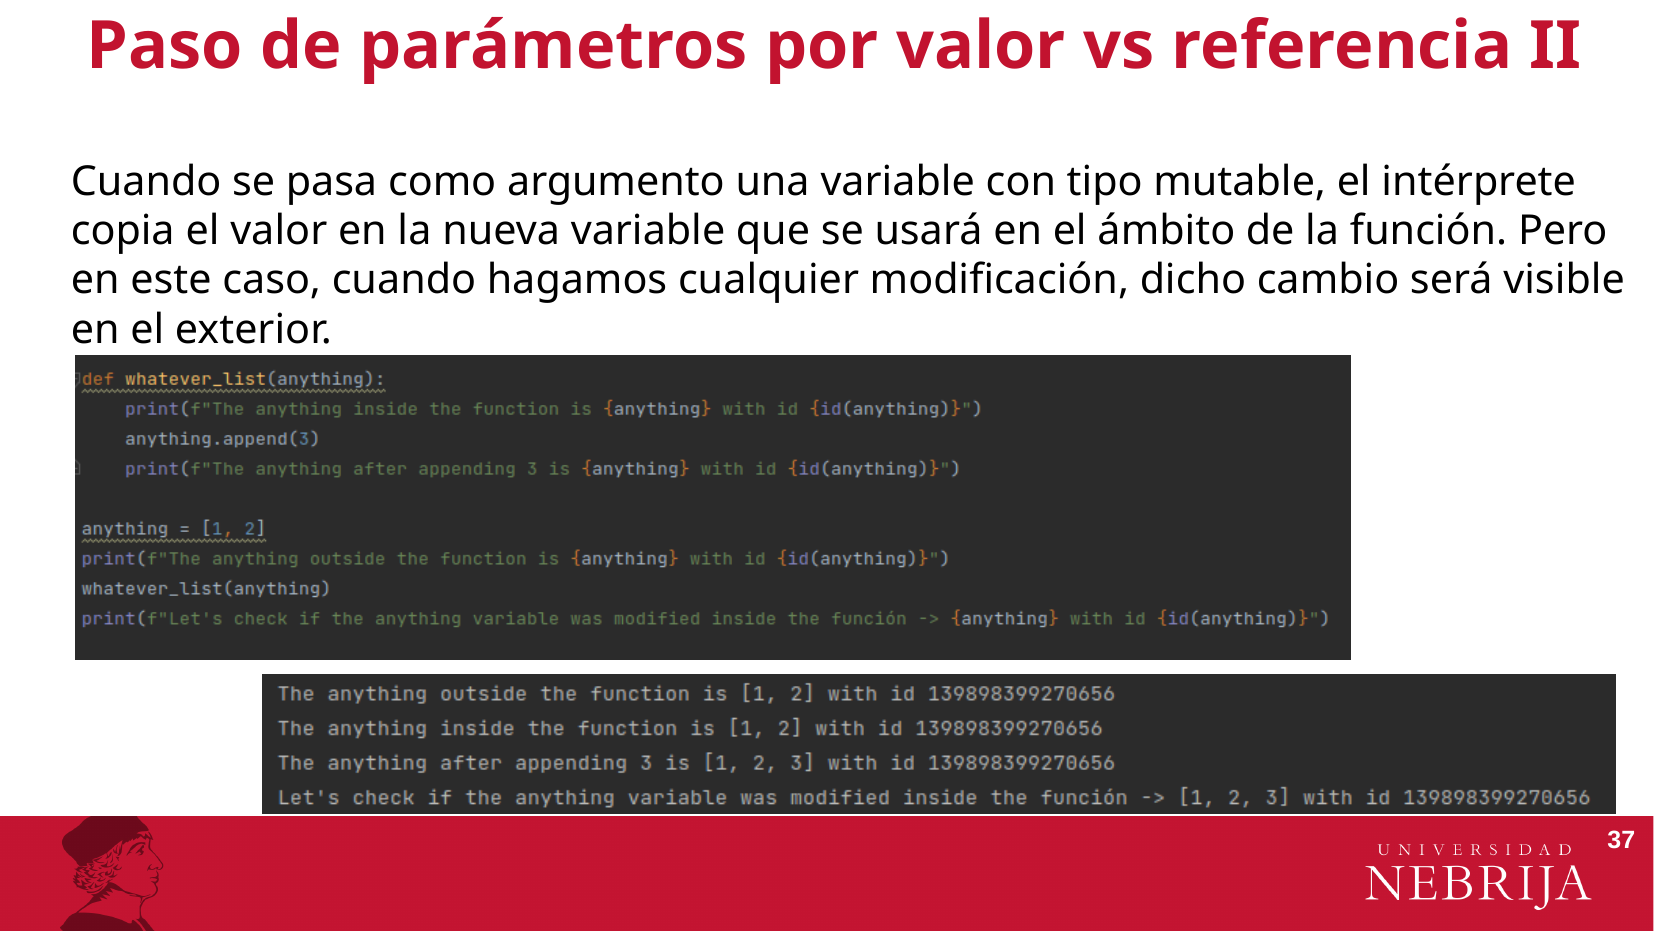

Paso de parámetros por valor vs referencia II
# Cuando se pasa como argumento una variable con tipo mutable, el intérprete copia el valor en la nueva variable que se usará en el ámbito de la función. Pero en este caso, cuando hagamos cualquier modificación, dicho cambio será visible en el exterior.